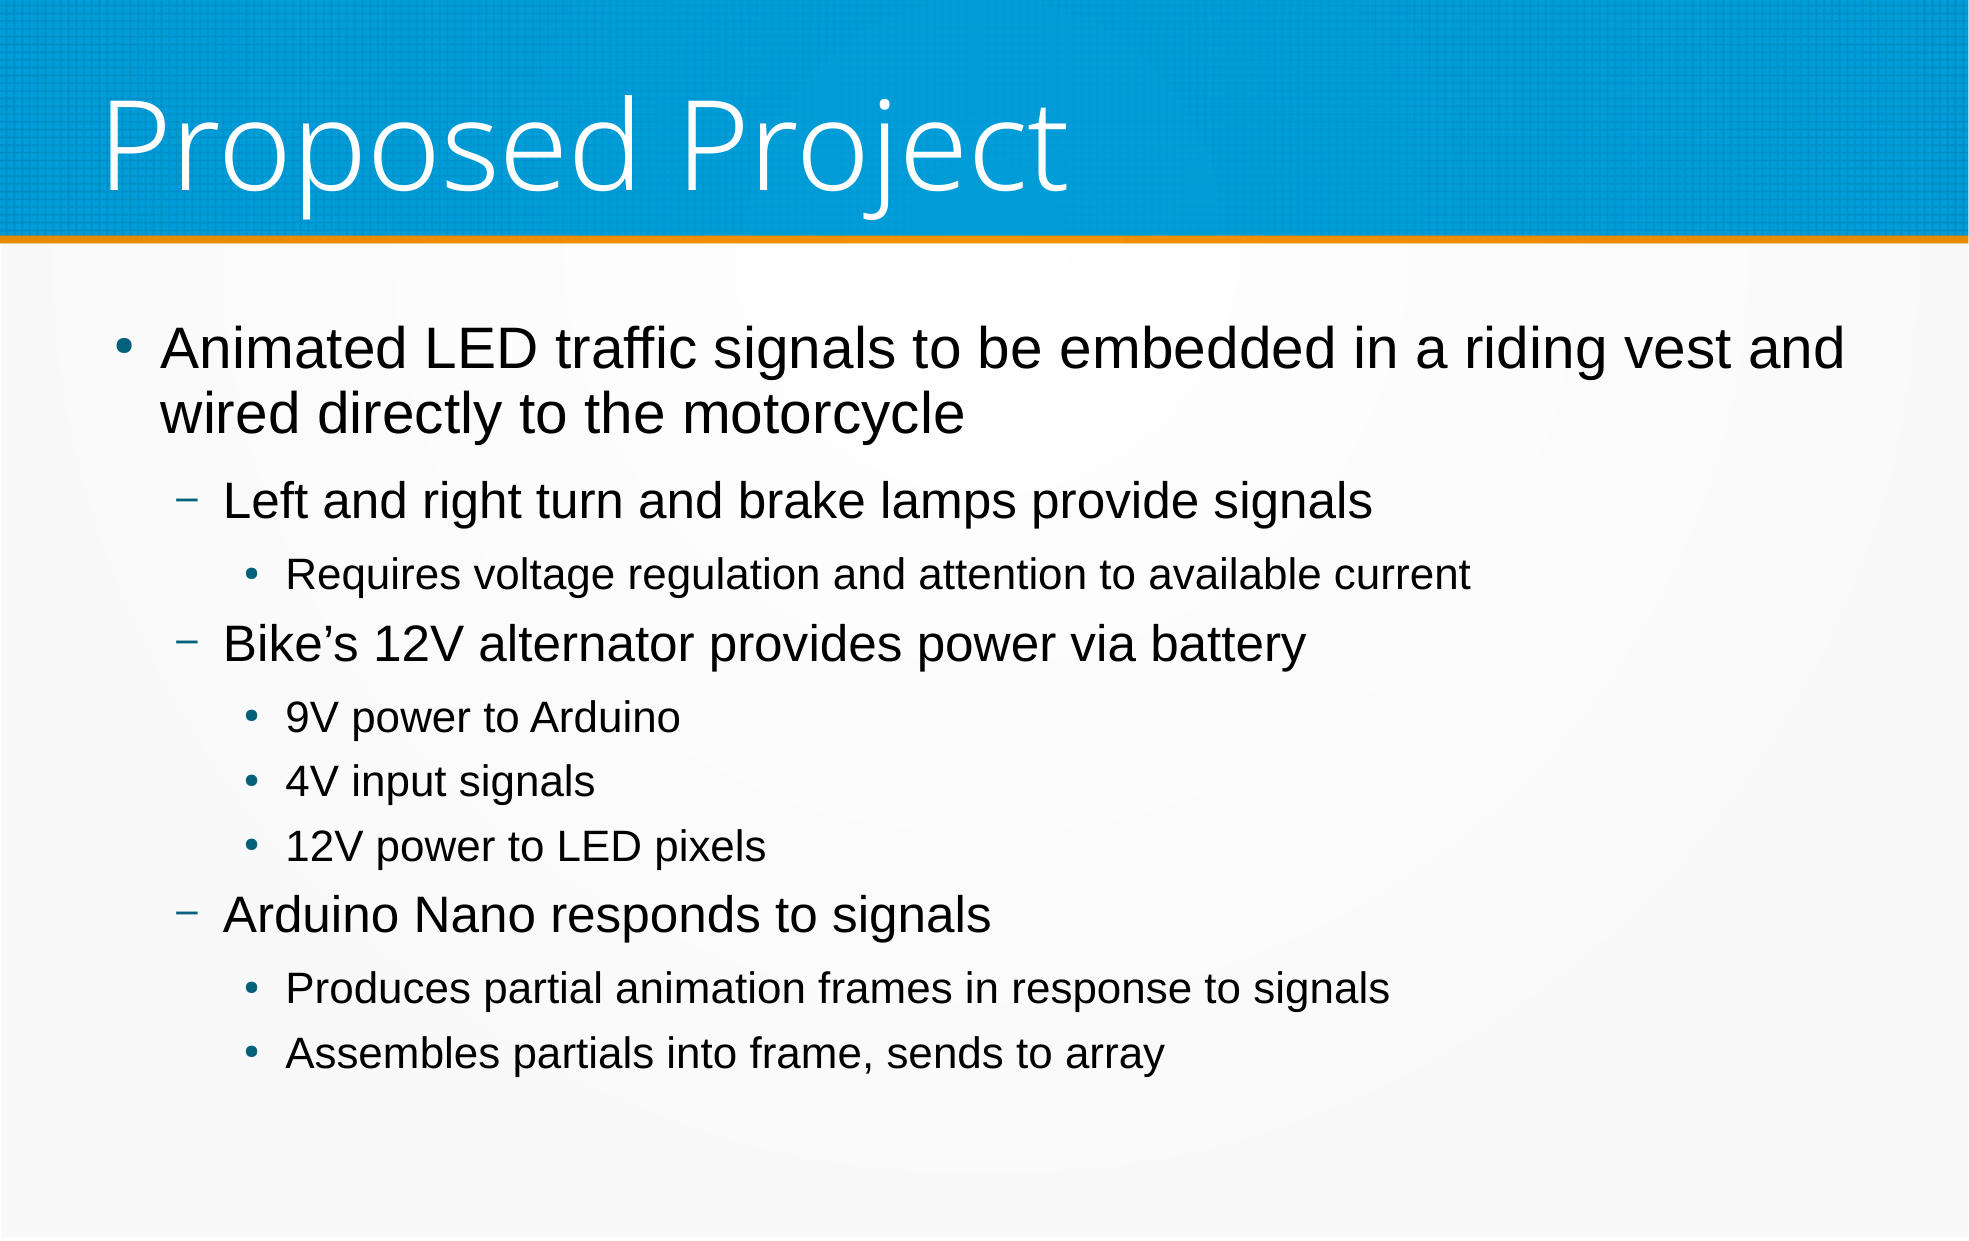

# Proposed Project
Animated LED traffic signals to be embedded in a riding vest and wired directly to the motorcycle
Left and right turn and brake lamps provide signals
Requires voltage regulation and attention to available current
Bike’s 12V alternator provides power via battery
9V power to Arduino
4V input signals
12V power to LED pixels
Arduino Nano responds to signals
Produces partial animation frames in response to signals
Assembles partials into frame, sends to array